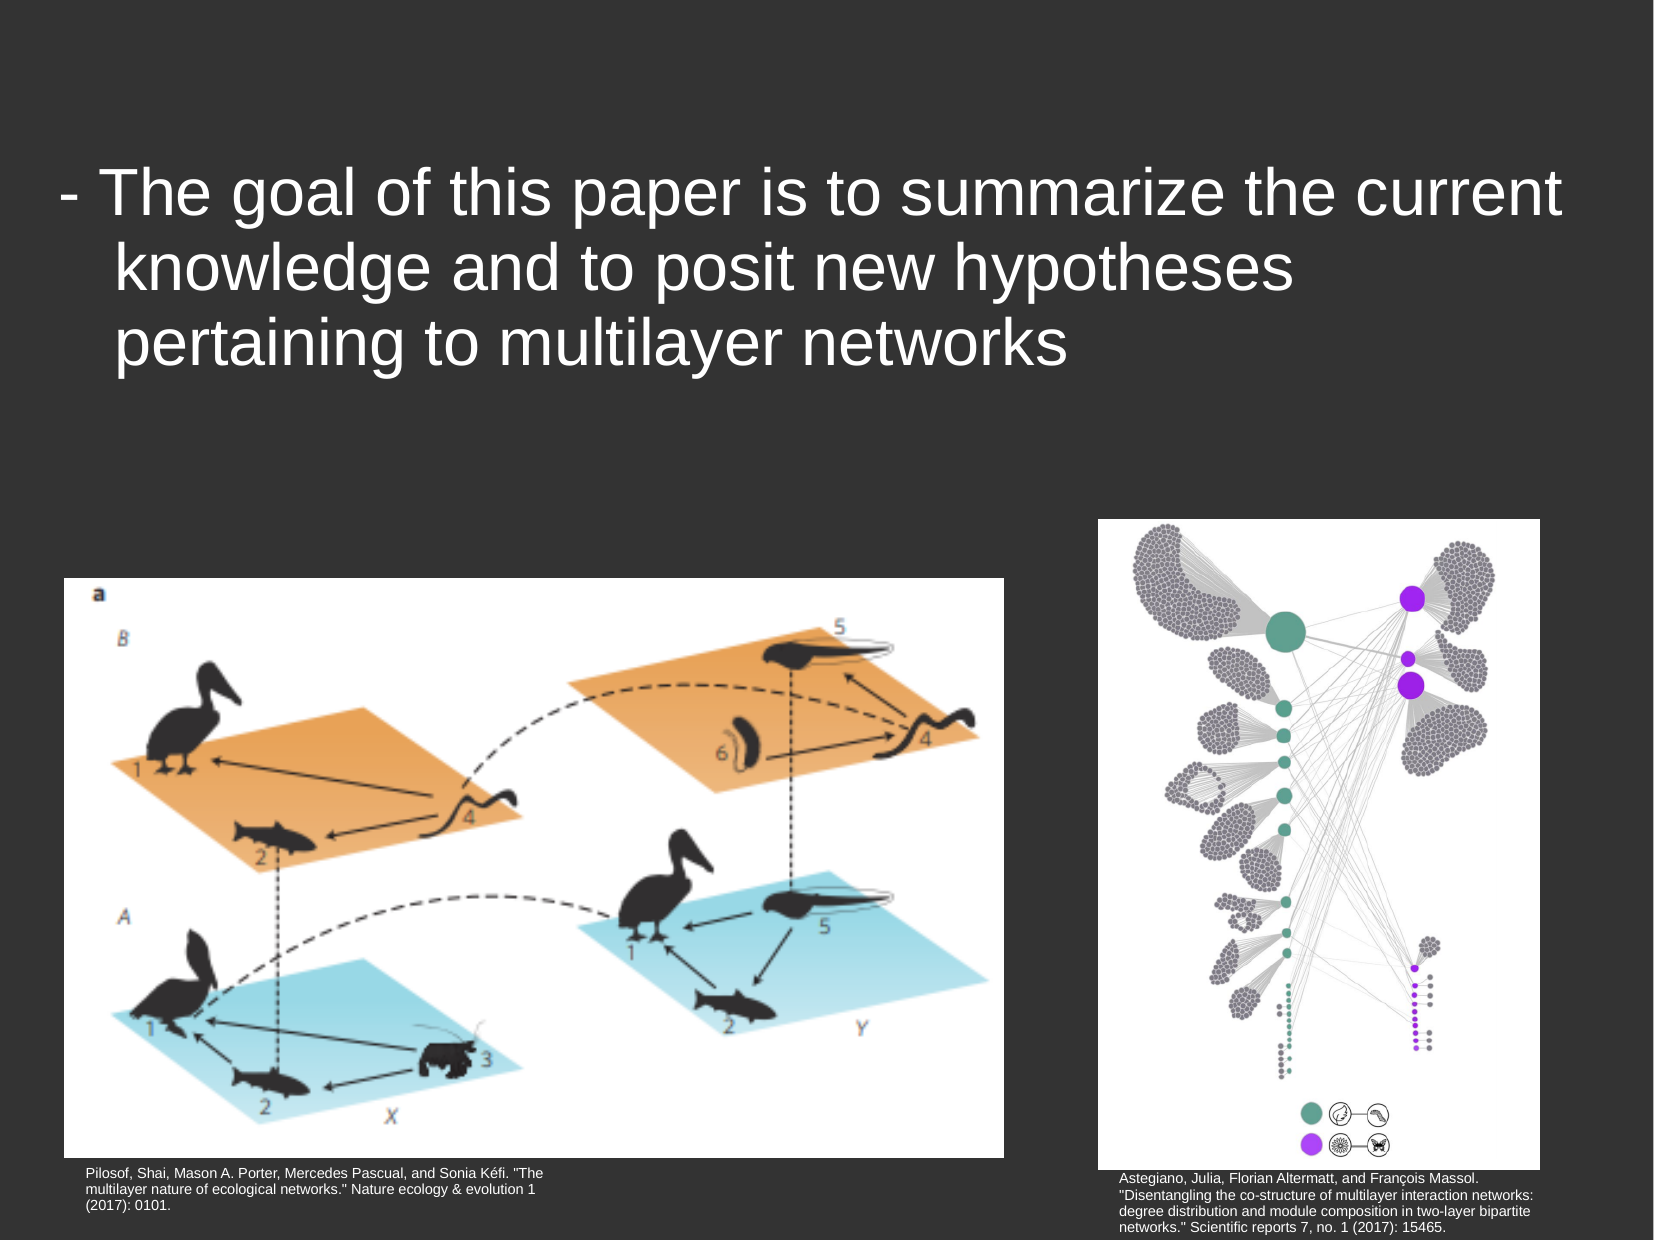

# - The goal of this paper is to summarize the current knowledge and to posit new hypotheses 	 pertaining to multilayer networks
Pilosof, Shai, Mason A. Porter, Mercedes Pascual, and Sonia Kéfi. "The multilayer nature of ecological networks." Nature ecology & evolution 1 (2017): 0101.
Astegiano, Julia, Florian Altermatt, and François Massol. "Disentangling the co-structure of multilayer interaction networks: degree distribution and module composition in two-layer bipartite networks." Scientific reports 7, no. 1 (2017): 15465.